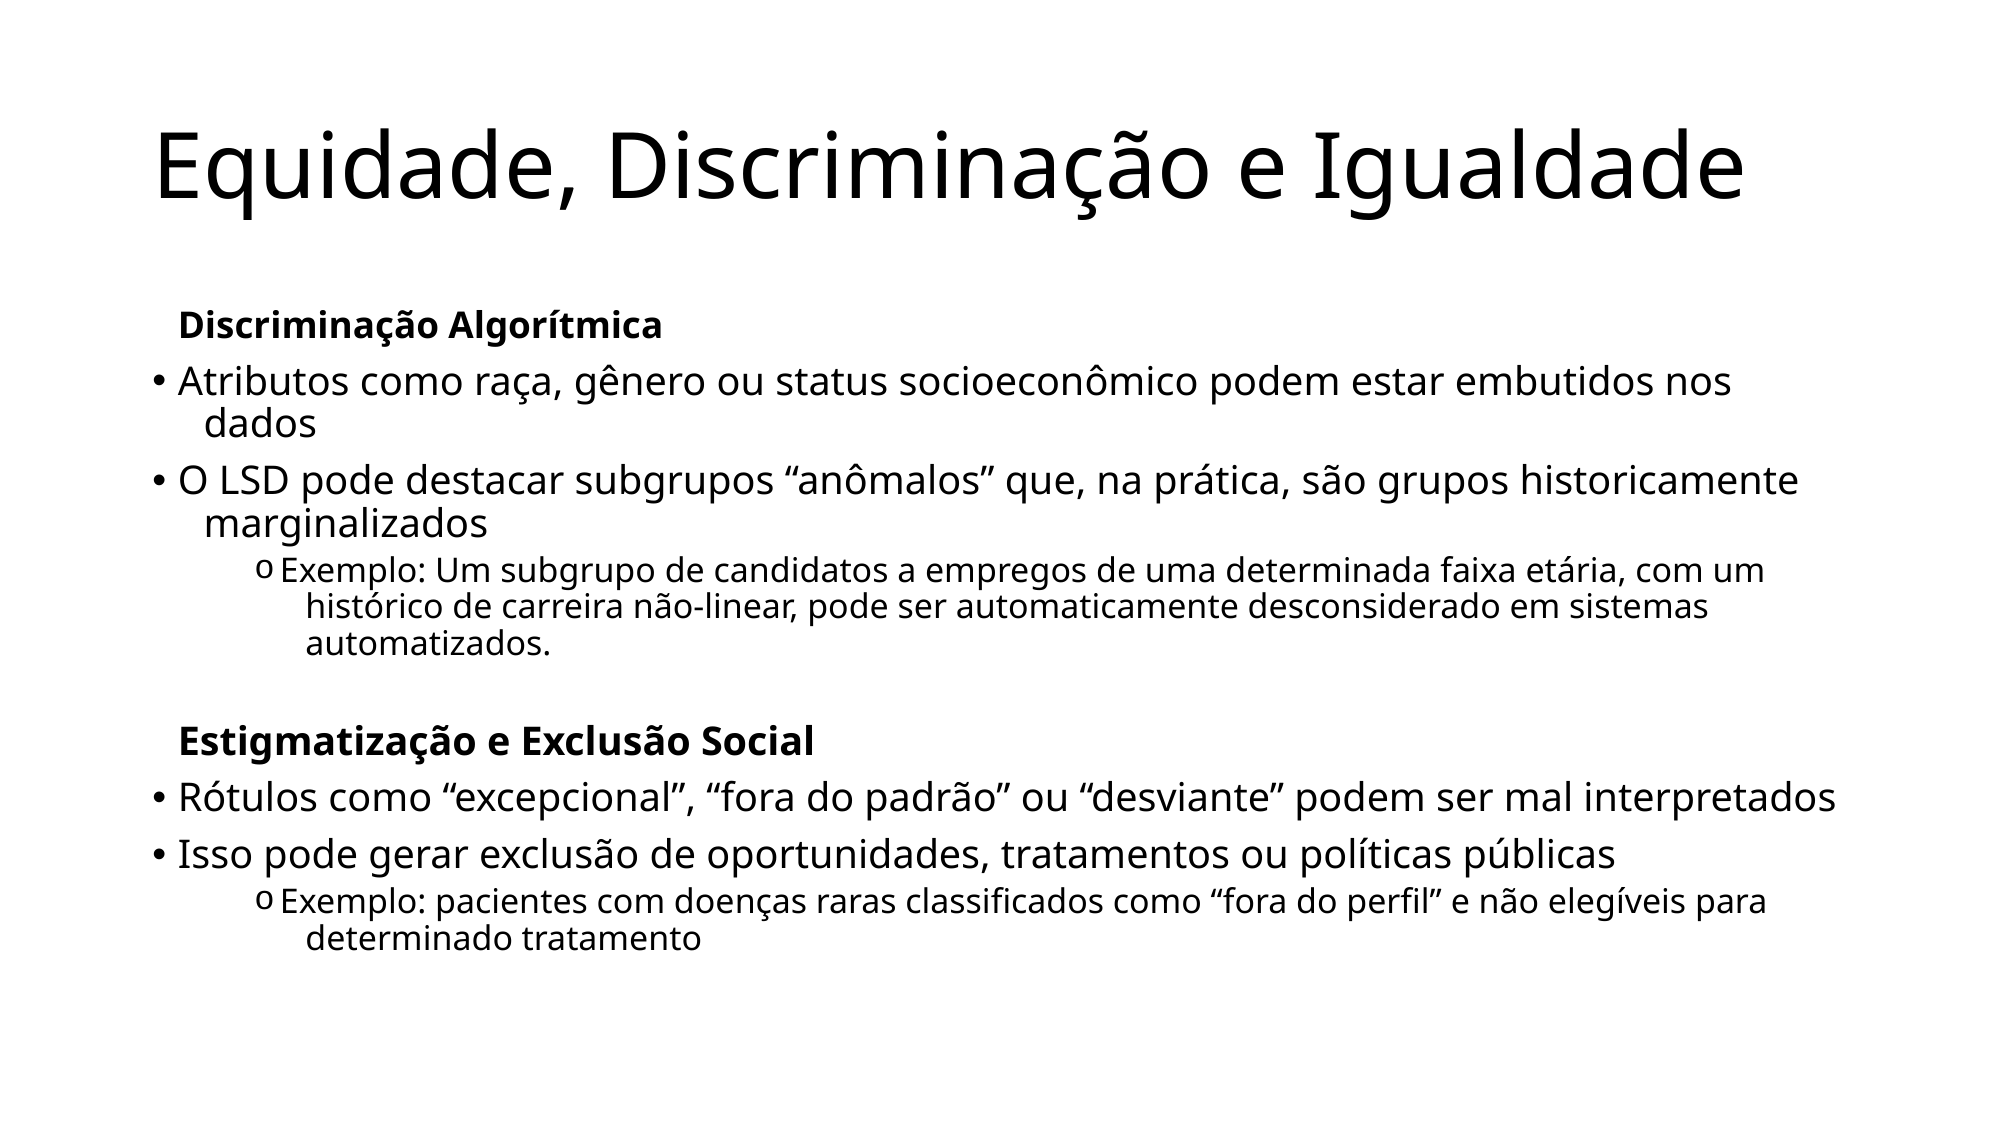

# Equidade, Discriminação e Igualdade
Discriminação Algorítmica
Atributos como raça, gênero ou status socioeconômico podem estar embutidos nos dados
O LSD pode destacar subgrupos “anômalos” que, na prática, são grupos historicamente marginalizados
Exemplo: Um subgrupo de candidatos a empregos de uma determinada faixa etária, com um histórico de carreira não-linear, pode ser automaticamente desconsiderado em sistemas automatizados.
Estigmatização e Exclusão Social
Rótulos como “excepcional”, “fora do padrão” ou “desviante” podem ser mal interpretados
Isso pode gerar exclusão de oportunidades, tratamentos ou políticas públicas
Exemplo: pacientes com doenças raras classificados como “fora do perfil” e não elegíveis para determinado tratamento